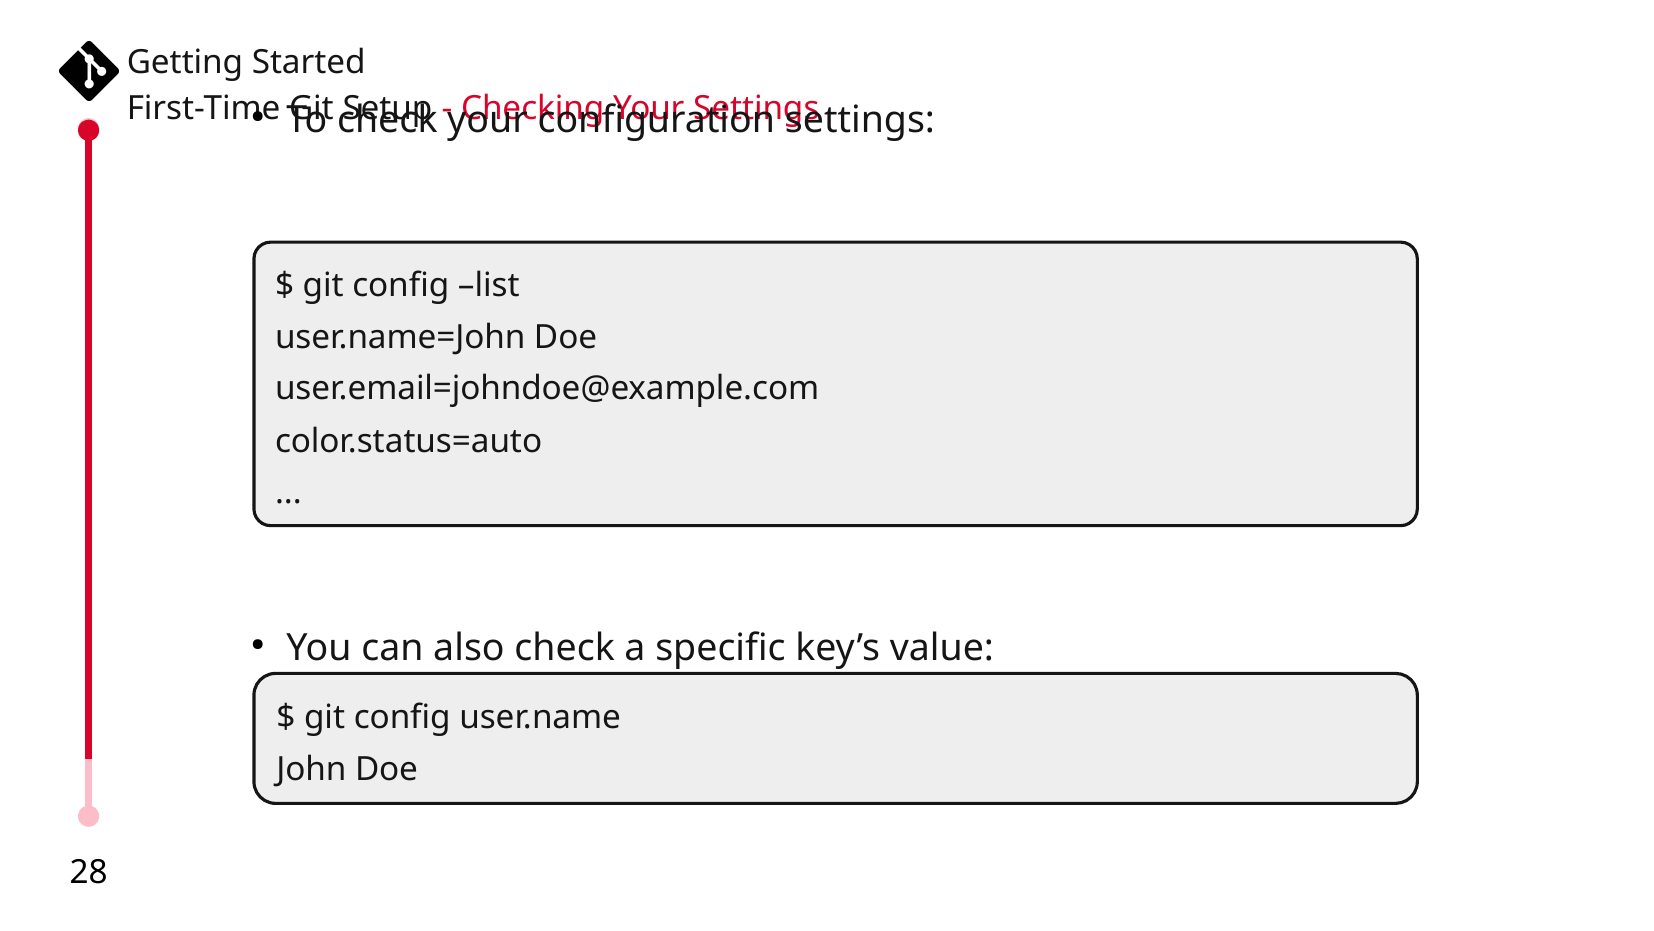

Getting Started
First-Time Git Setup - Checking Your Settings
To check your configuration settings:
You can also check a specific key’s value:
$ git config –list
user.name=John Doe
user.email=johndoe@example.com
color.status=auto
...
$ git config user.name
John Doe
28